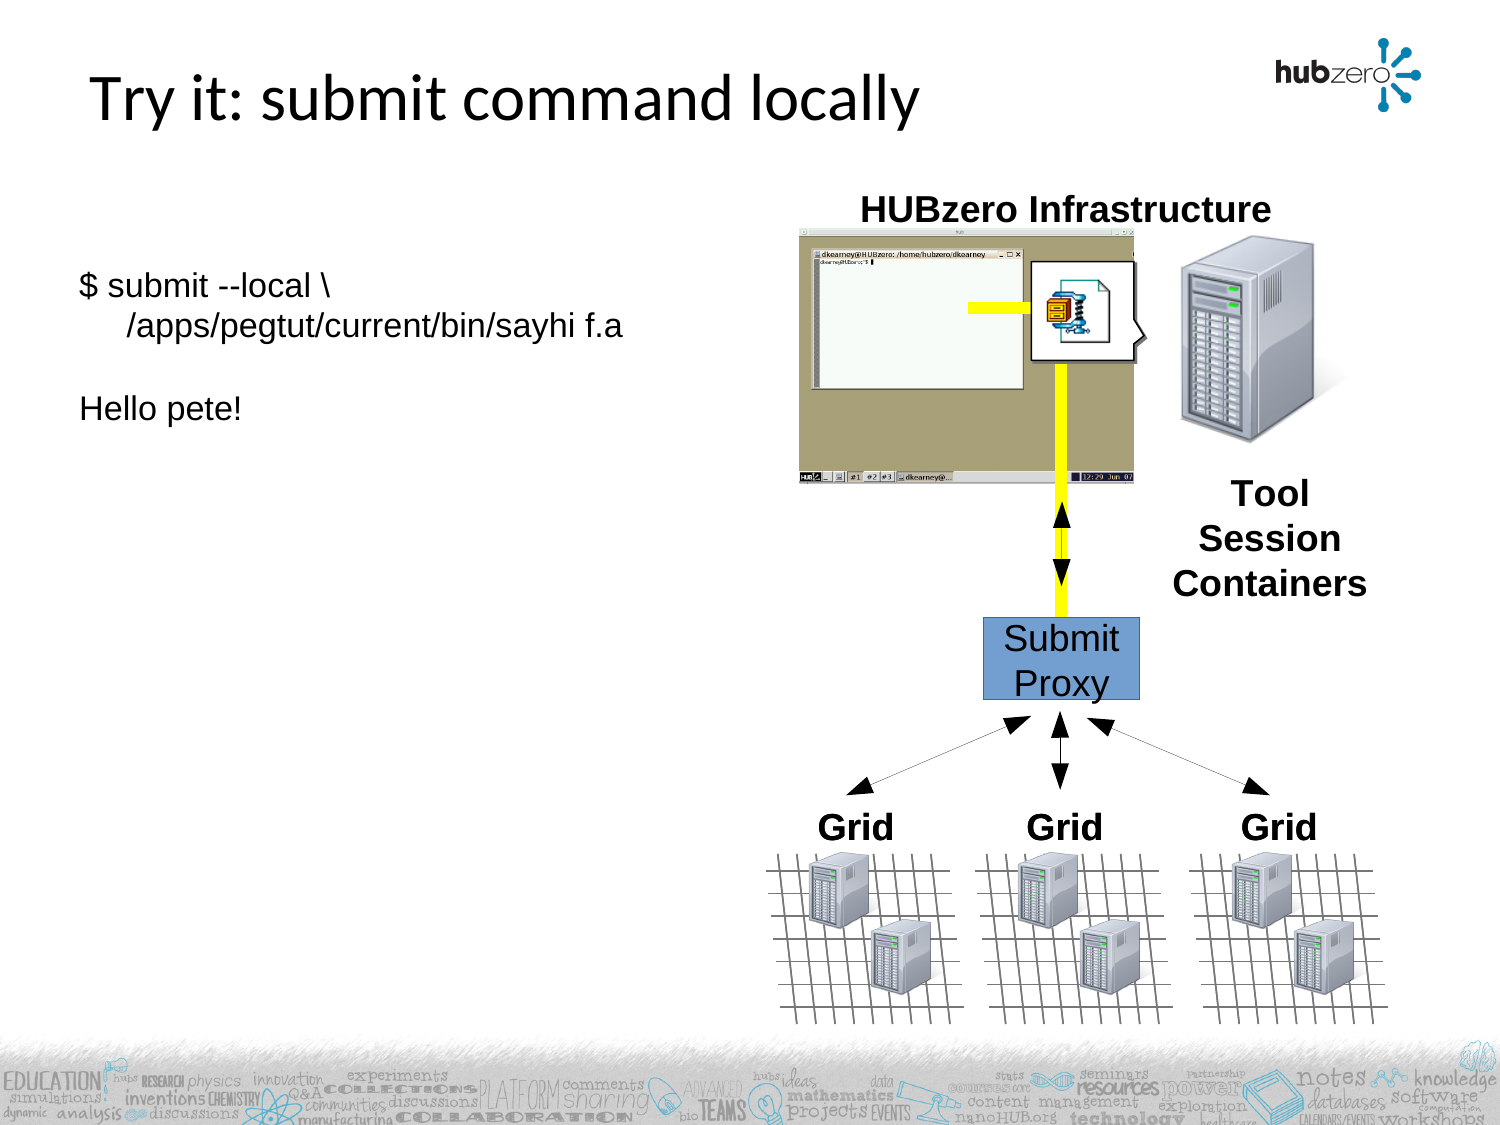

# Try it: submit command locally
HUBzero Infrastructure
$ submit --local \
 /apps/pegtut/current/bin/sayhi f.a
Hello pete!
Tool Session
Containers
Submit
Proxy
Grid
Grid
Grid
Grid
Grid
Grid